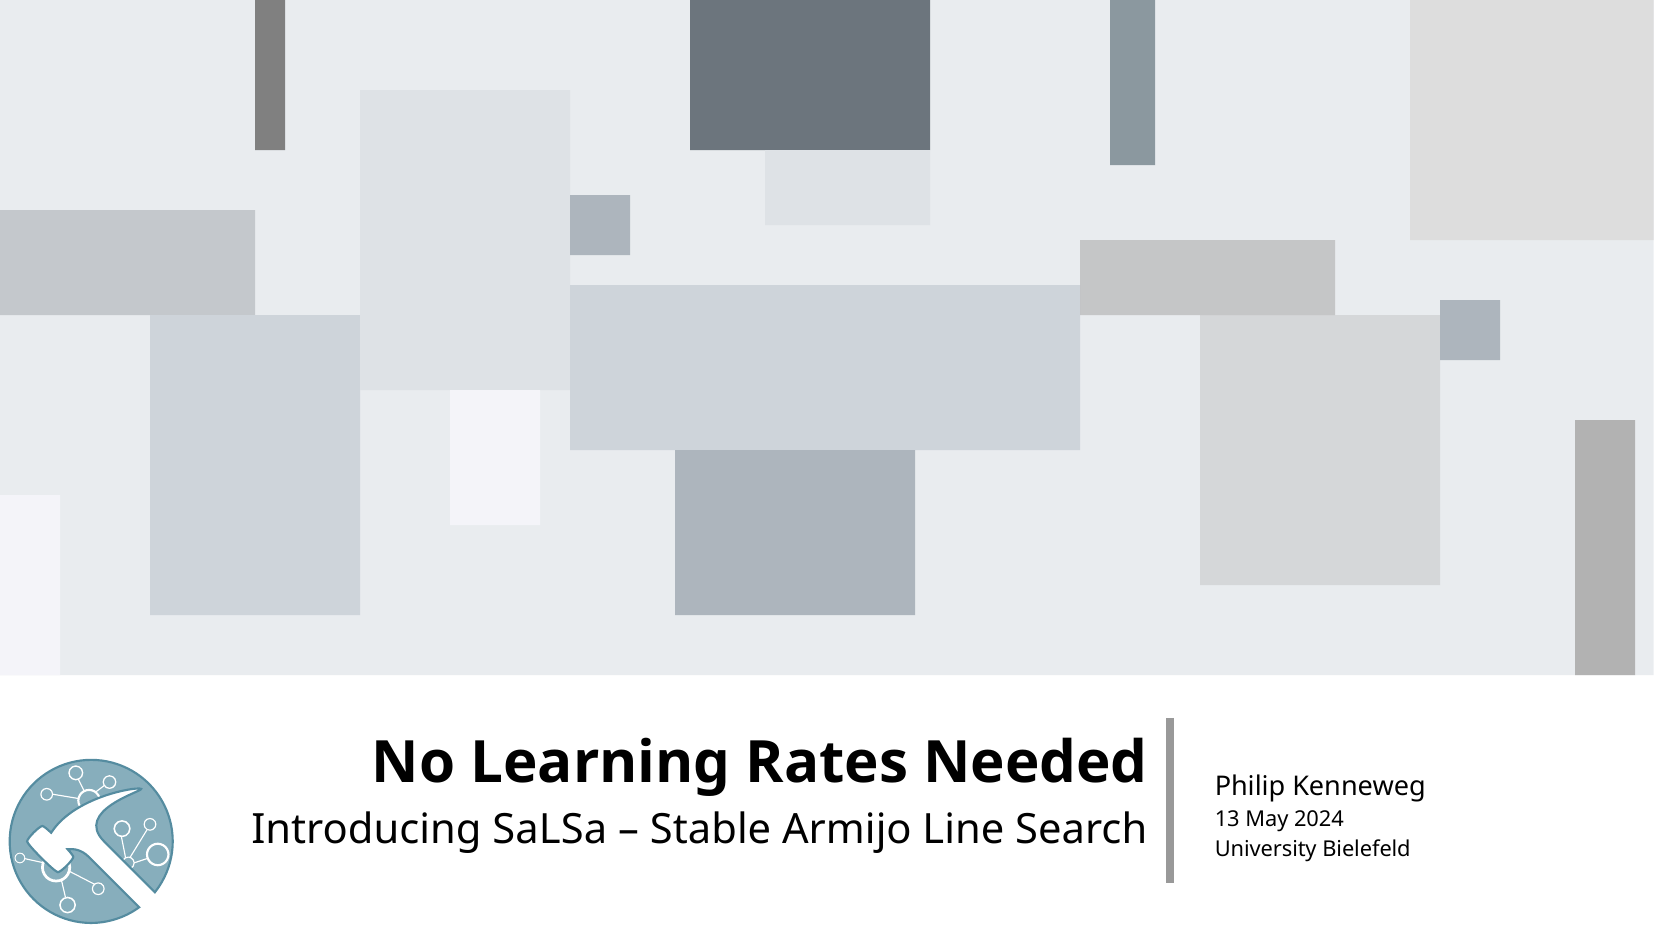

No Learning Rates Needed
Introducing SaLSa – Stable Armijo Line Search
Philip Kenneweg
13 May 2024
University Bielefeld